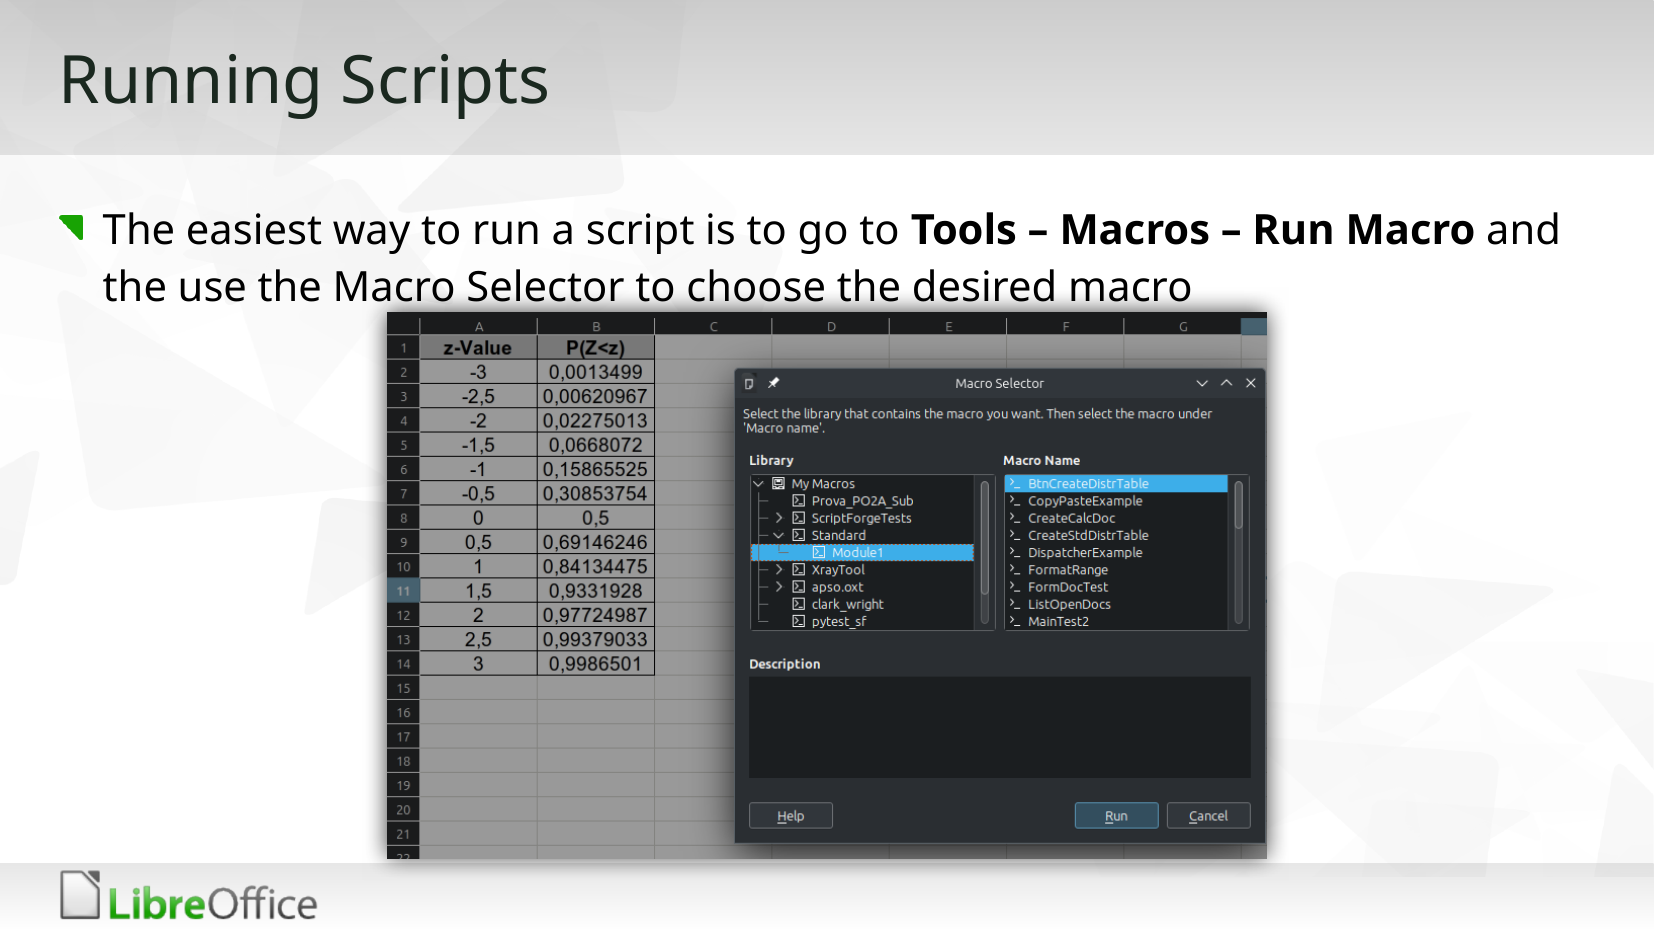

# Running Scripts
The easiest way to run a script is to go to Tools – Macros – Run Macro and the use the Macro Selector to choose the desired macro